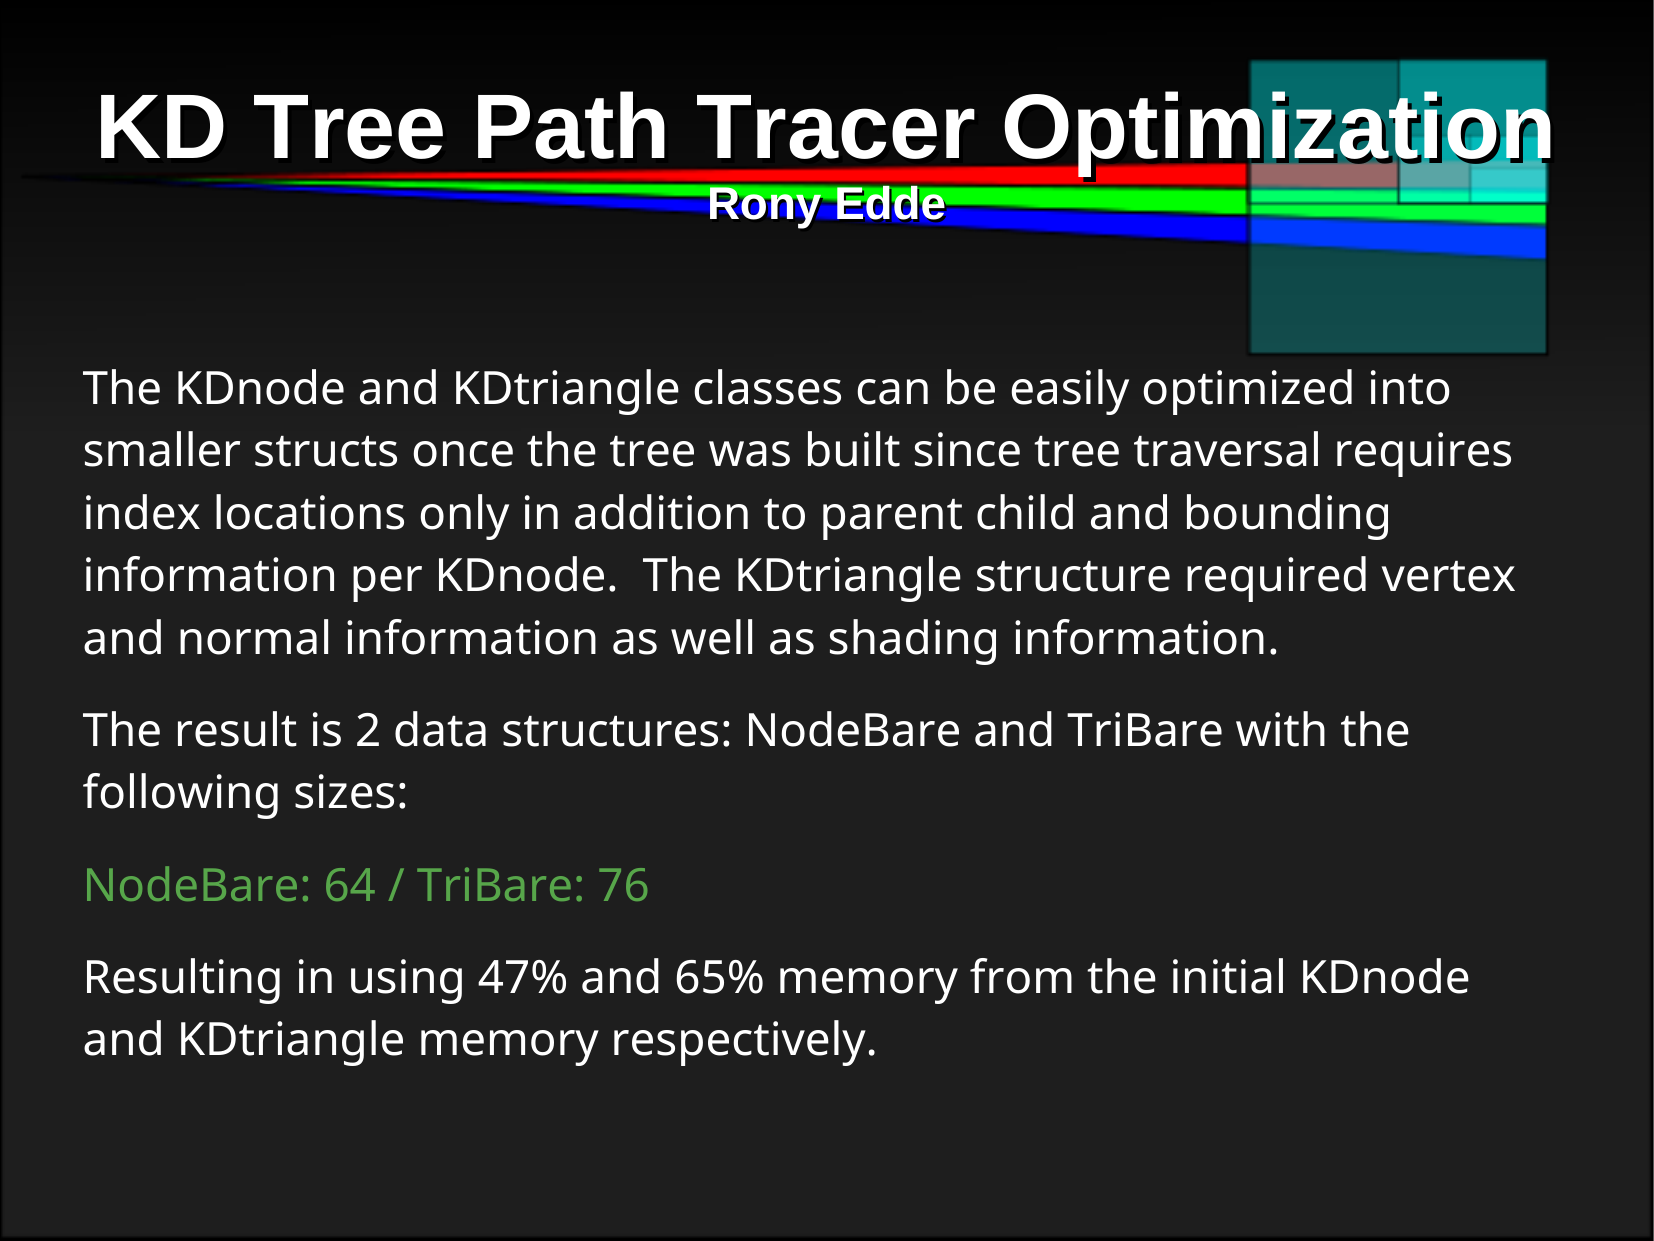

# KD Tree Path Tracer Optimization Rony Edde
The KDnode and KDtriangle classes can be easily optimized into smaller structs once the tree was built since tree traversal requires index locations only in addition to parent child and bounding information per KDnode. The KDtriangle structure required vertex and normal information as well as shading information.
The result is 2 data structures: NodeBare and TriBare with the following sizes:
NodeBare: 64 / TriBare: 76
Resulting in using 47% and 65% memory from the initial KDnode and KDtriangle memory respectively.